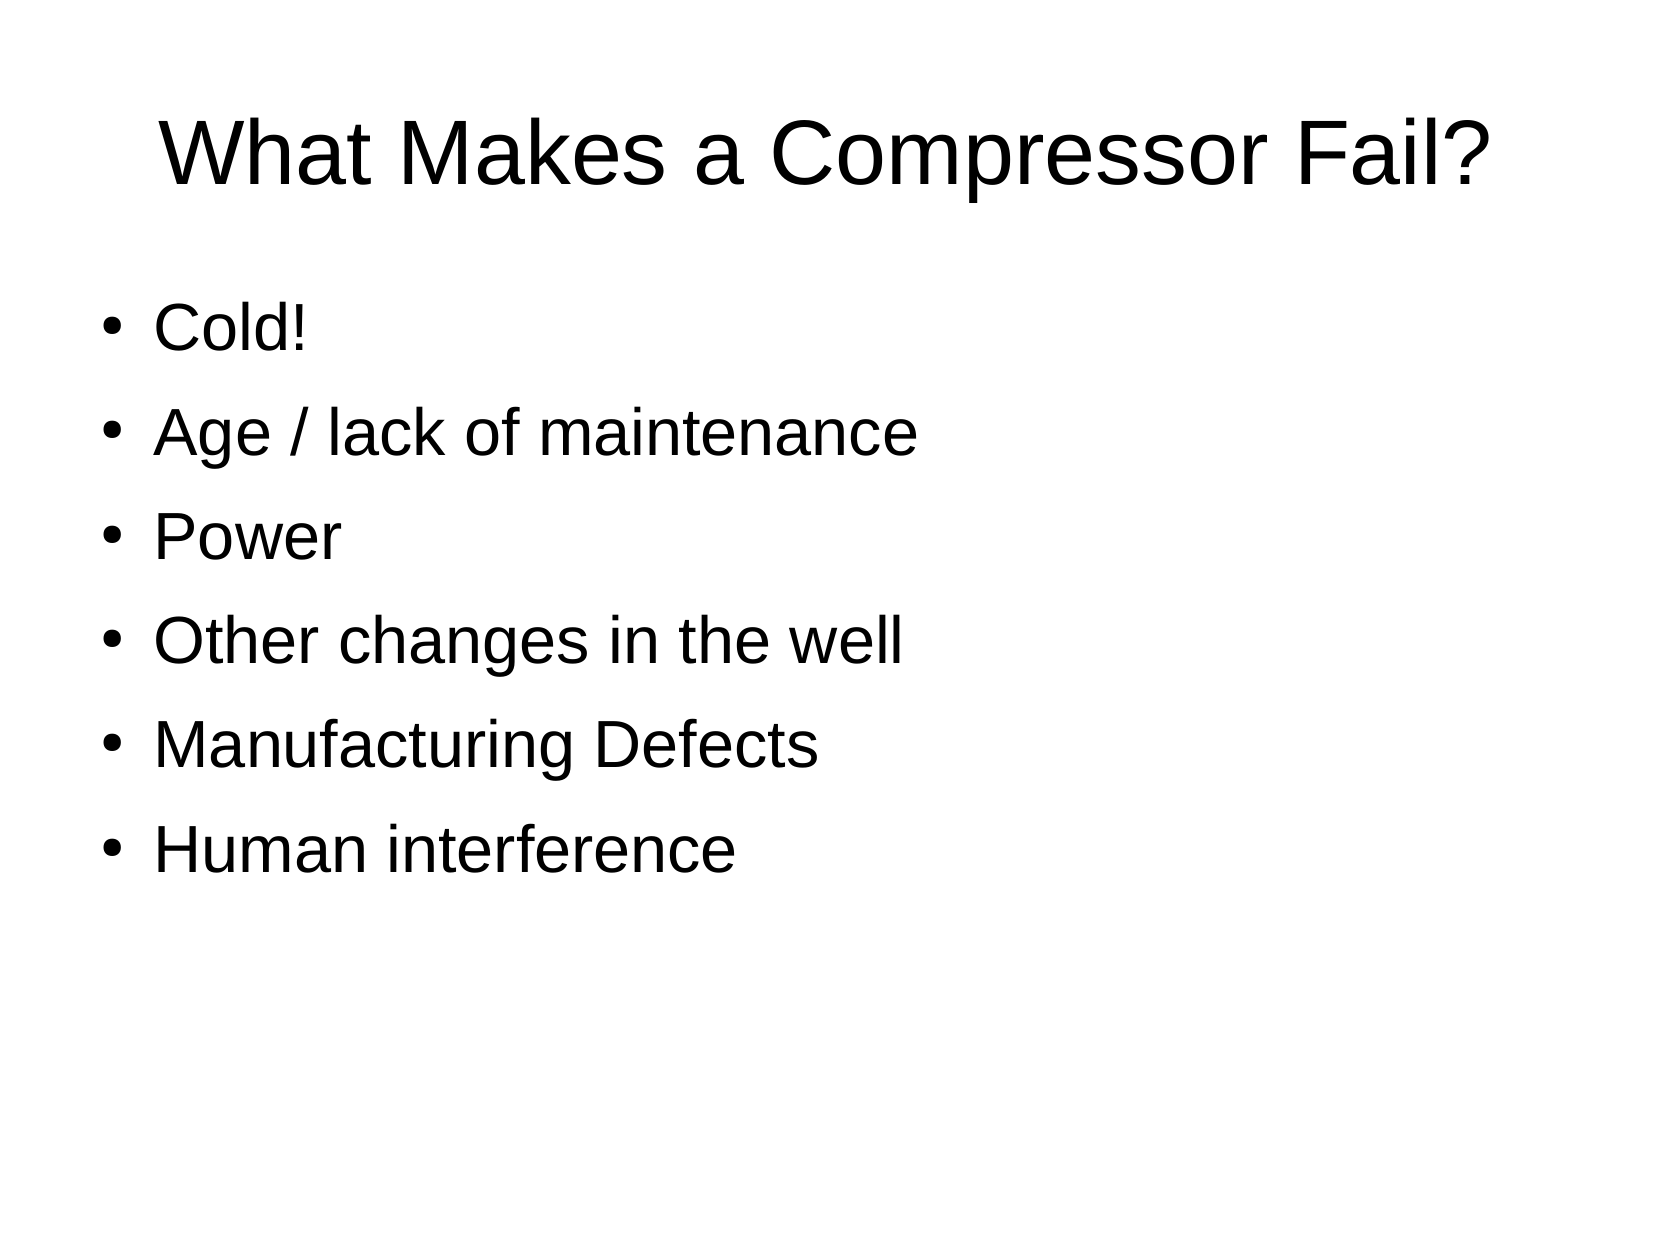

# What Makes a Compressor Fail?
Cold!
Age / lack of maintenance
Power
Other changes in the well
Manufacturing Defects
Human interference